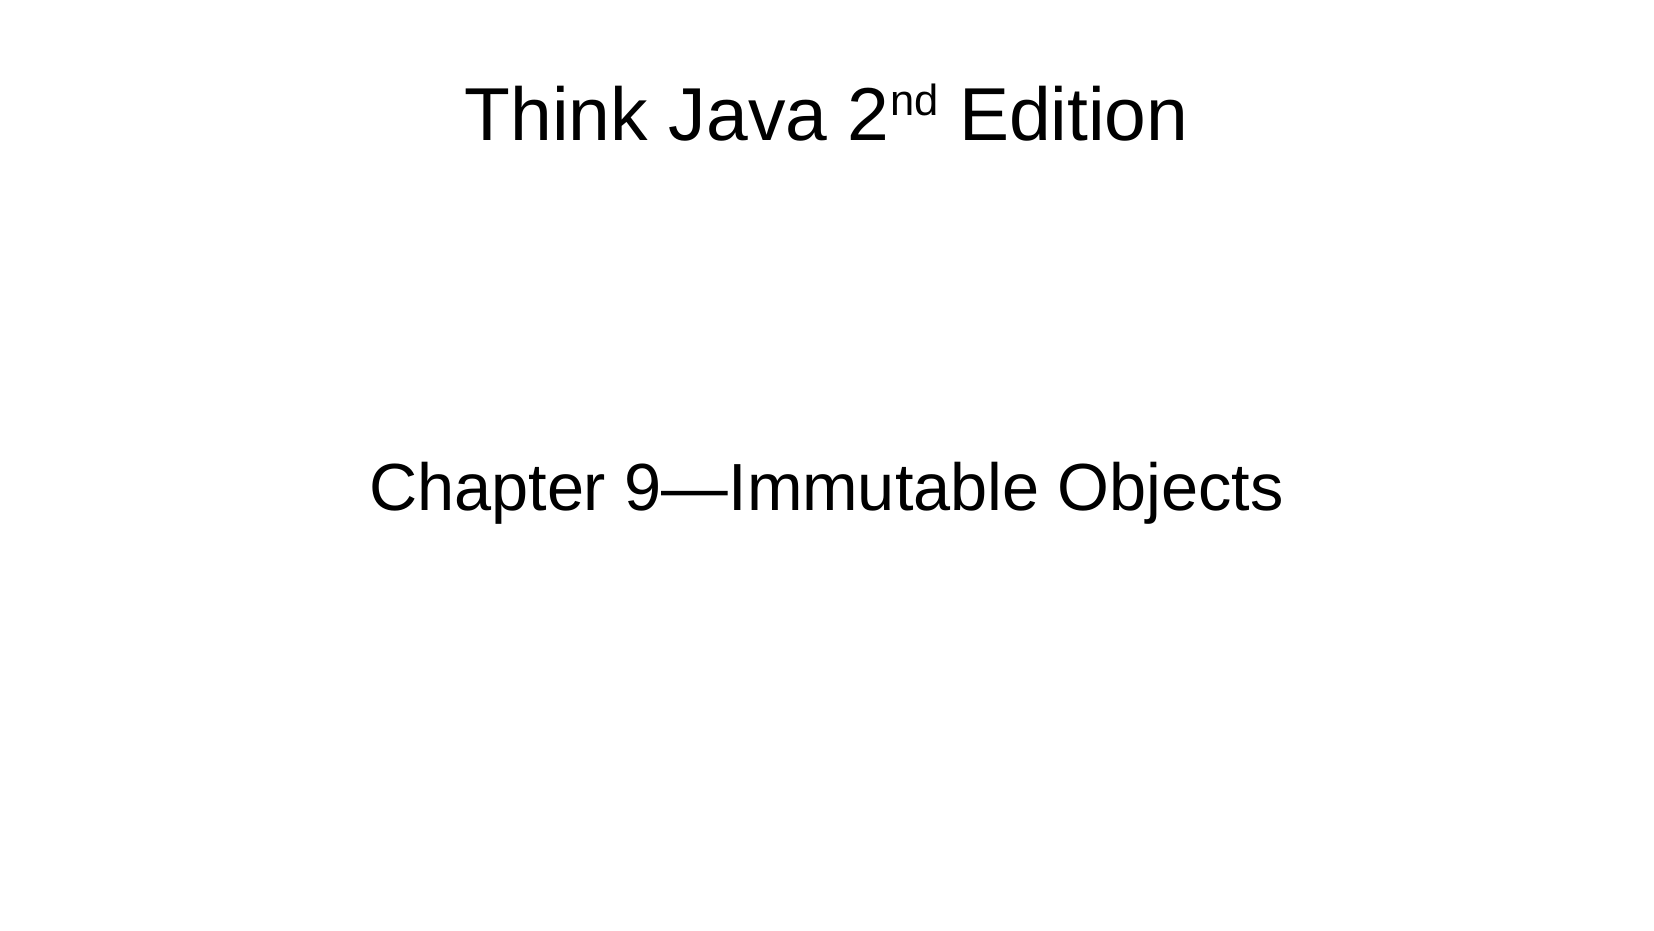

# Think Java 2nd Edition
Chapter 9—Immutable Objects